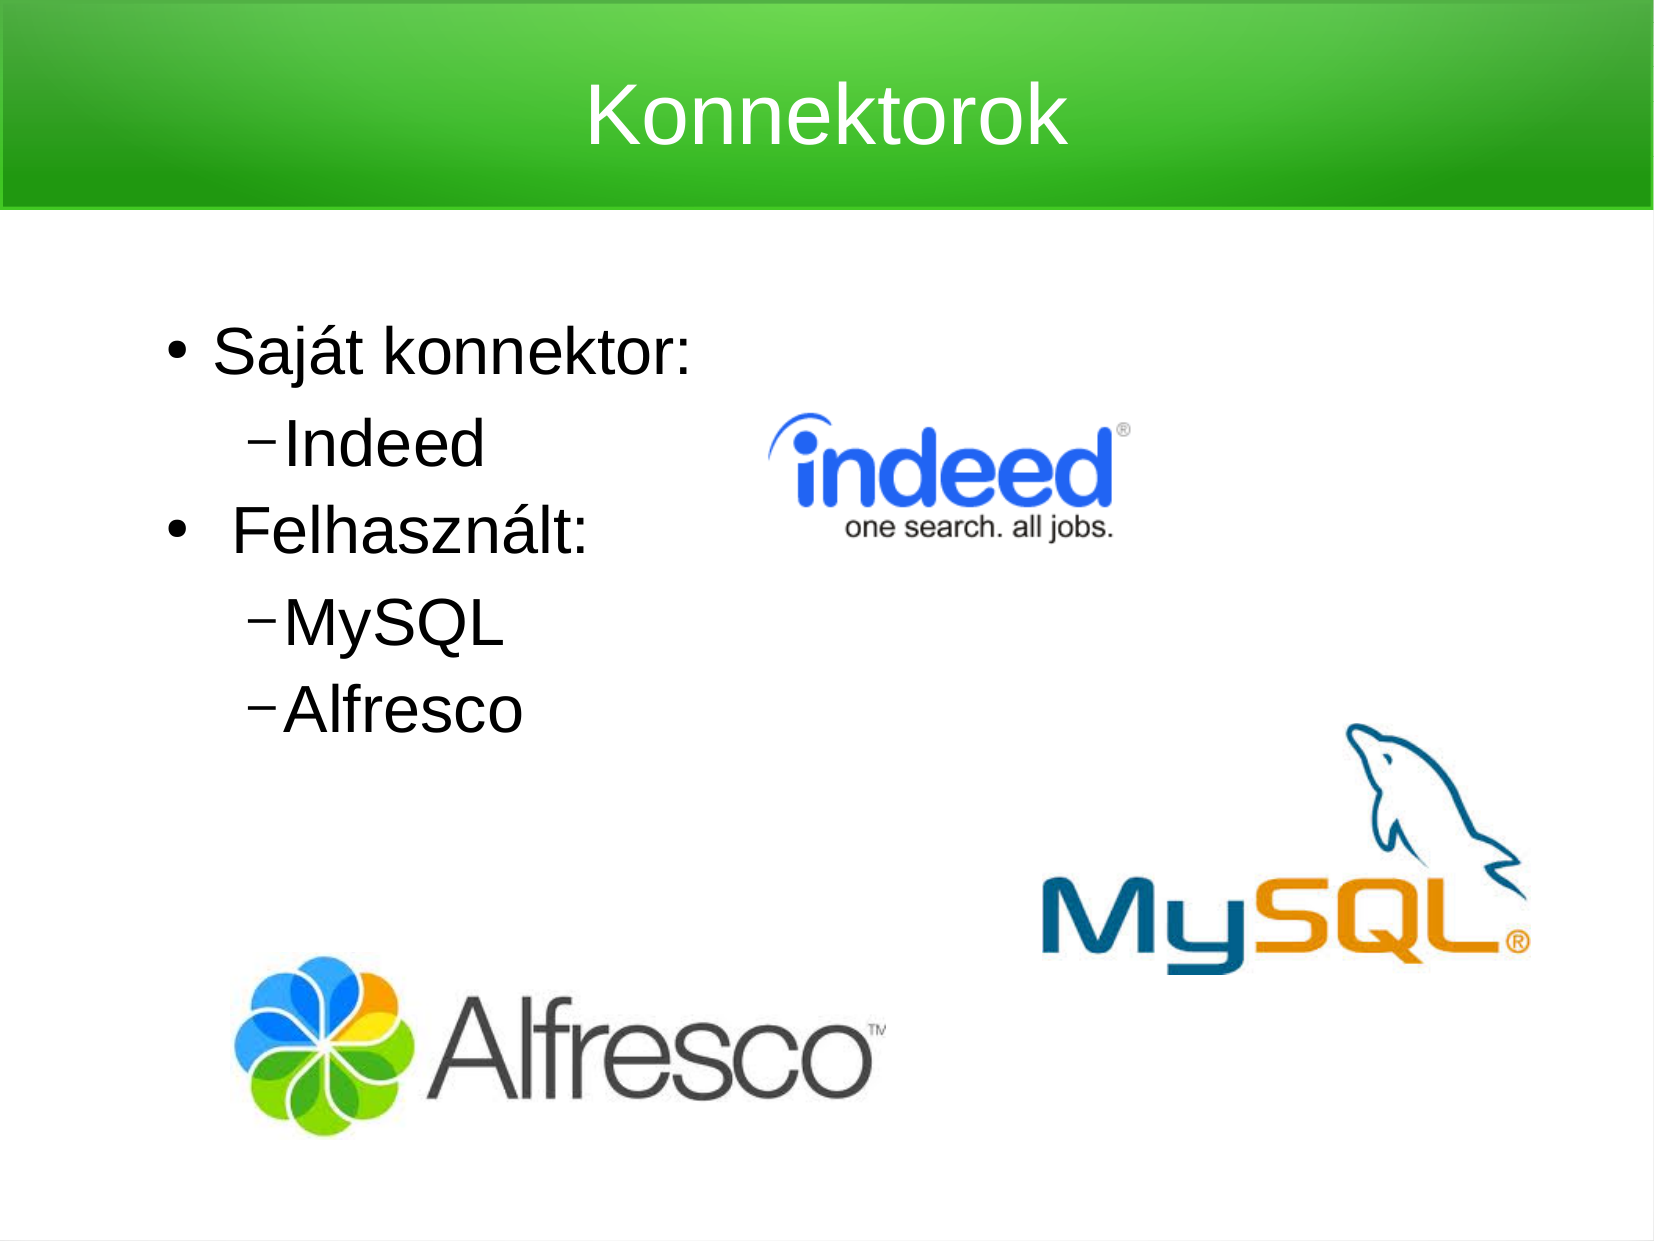

# Konnektorok
Saját konnektor:
Indeed
 Felhasznált:
MySQL
Alfresco